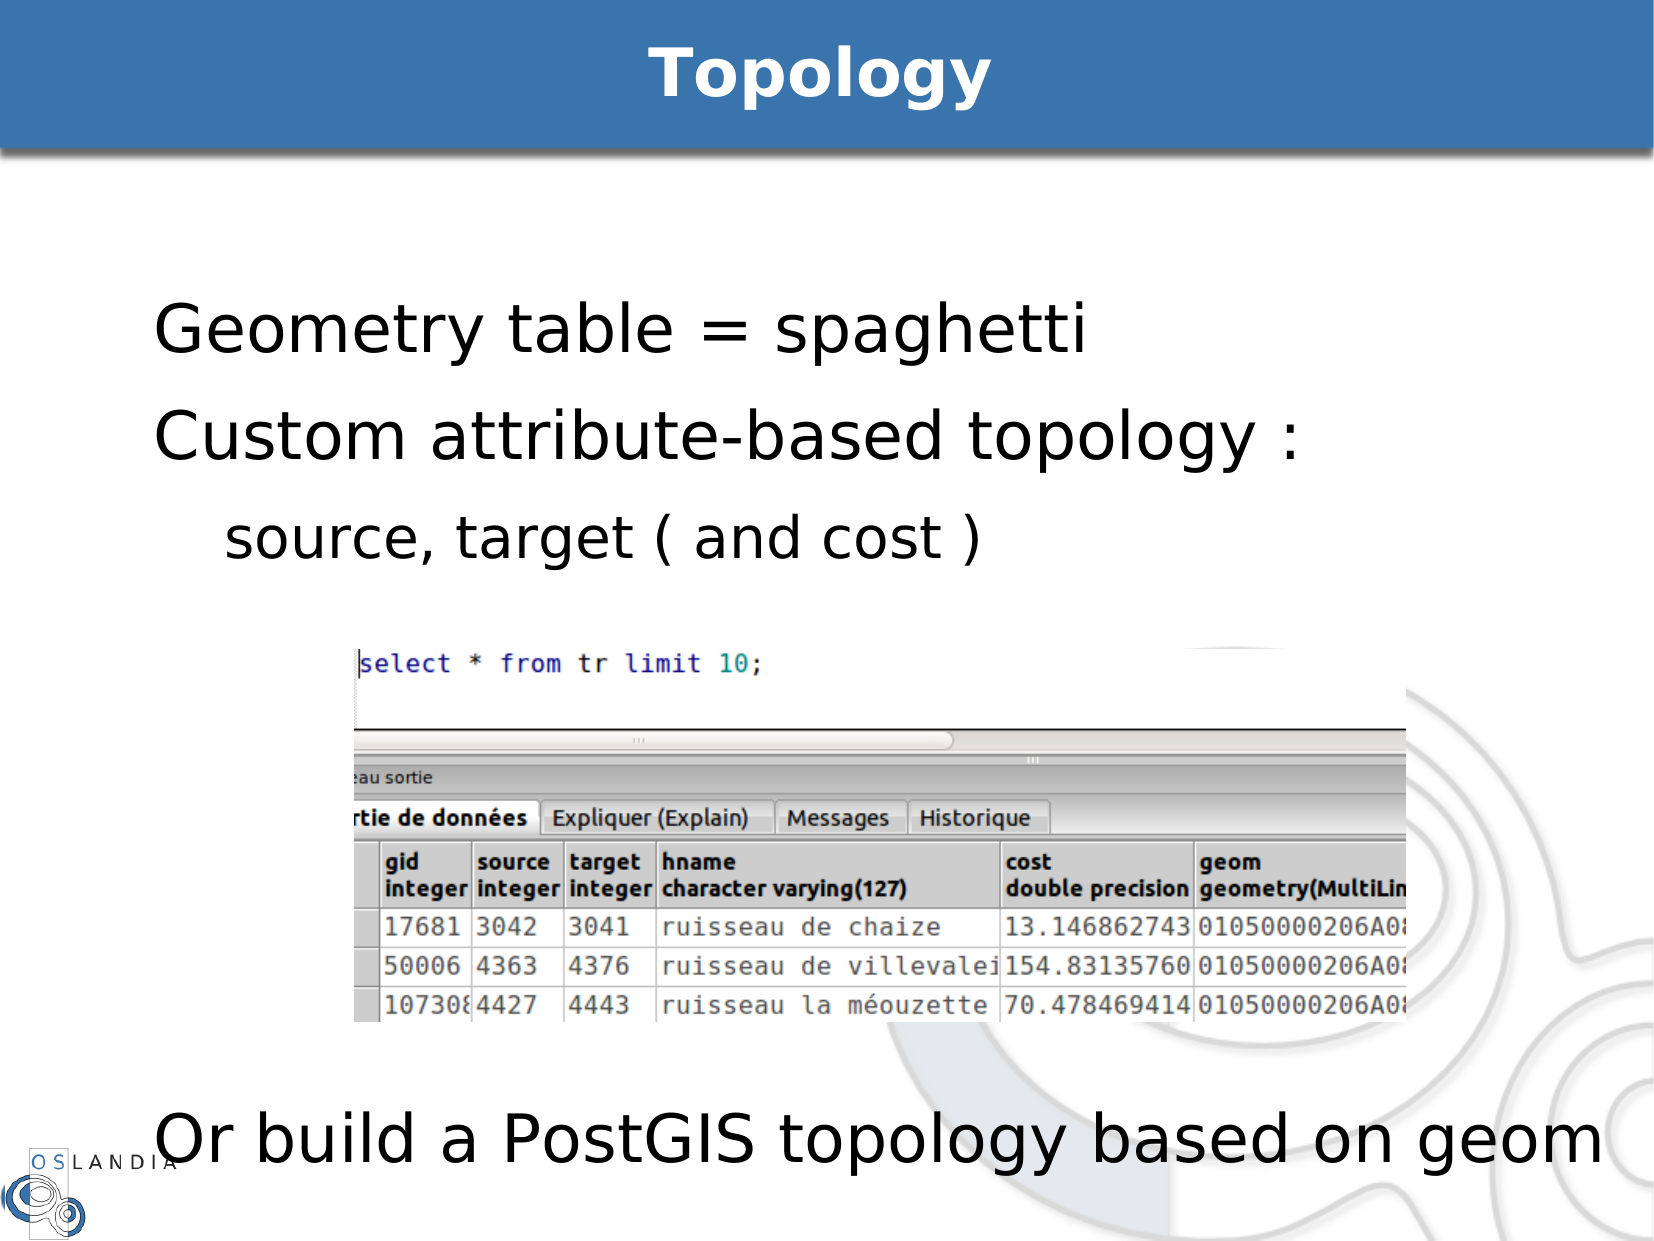

# Topology
Geometry table = spaghetti
Custom attribute-based topology :
source, target ( and cost )
Or build a PostGIS topology based on geom